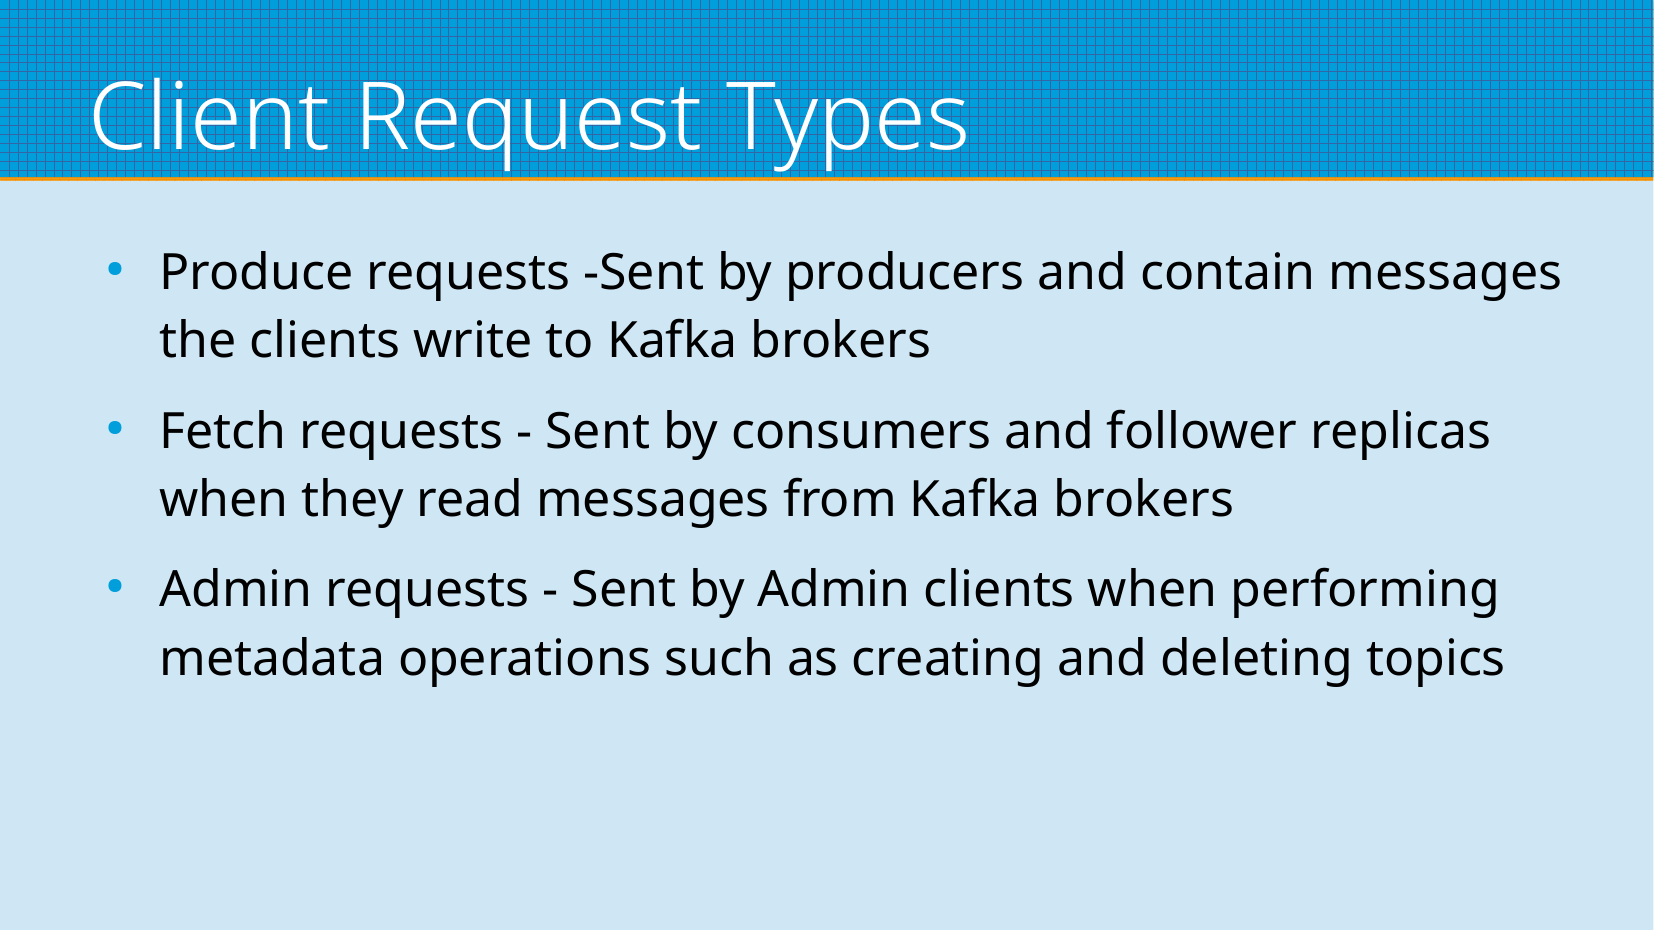

# Client Request Types
Produce requests -Sent by producers and contain messages the clients write to Kafka brokers
Fetch requests - Sent by consumers and follower replicas when they read messages from Kafka brokers
Admin requests - Sent by Admin clients when performing metadata operations such as creating and deleting topics